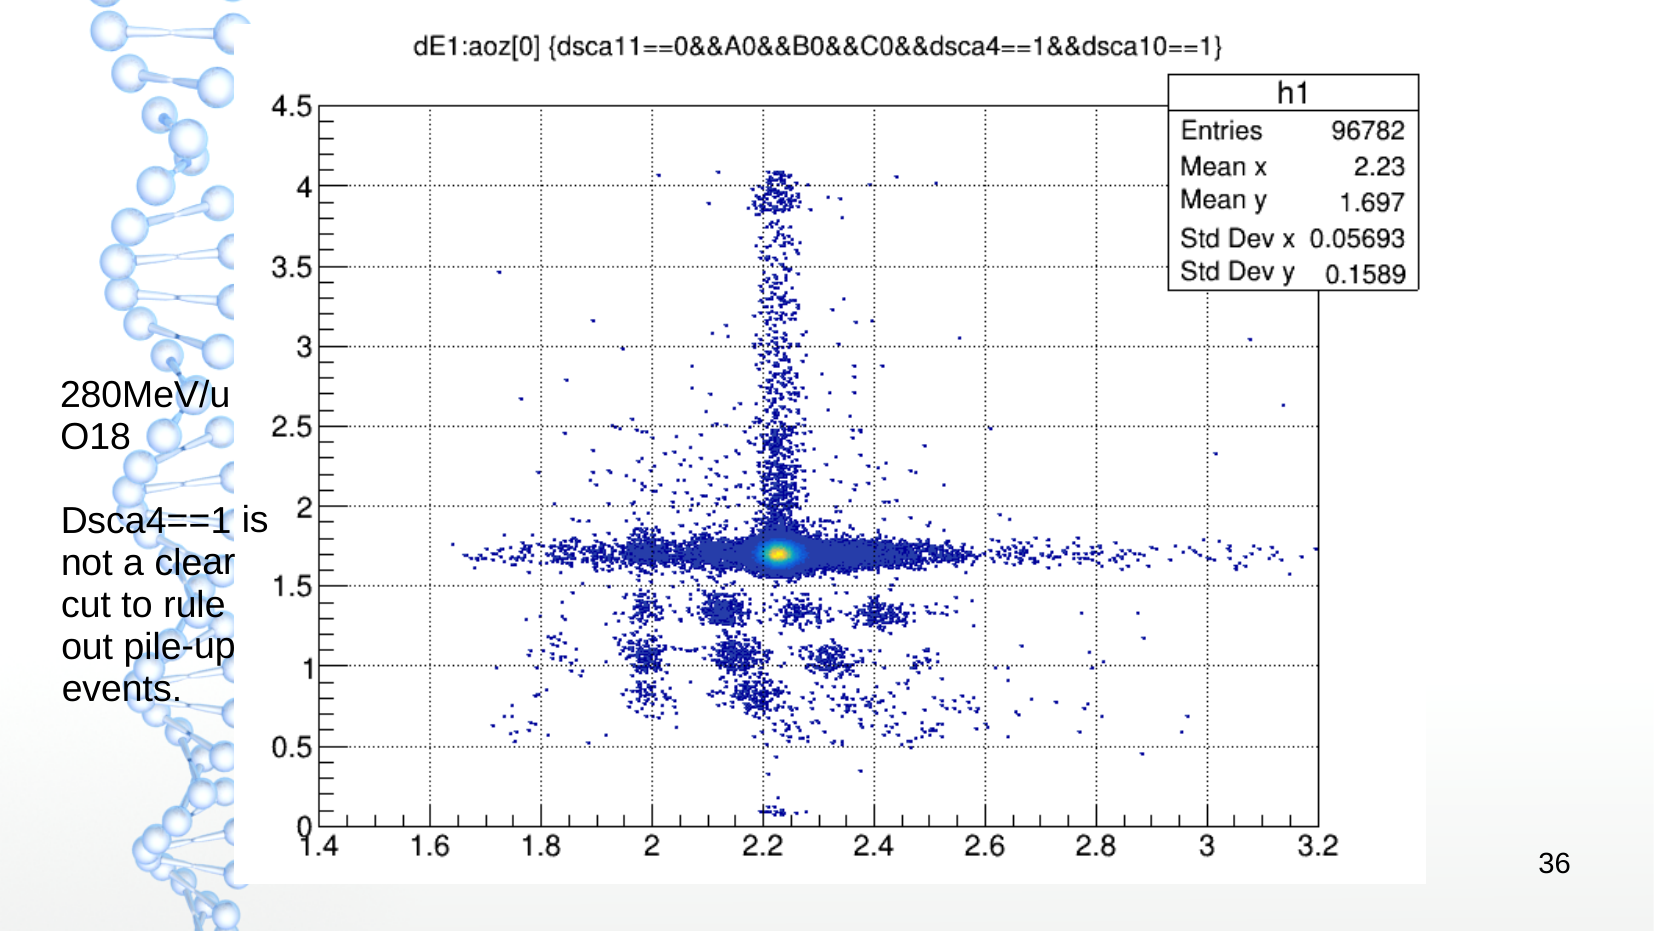

#
280MeV/u O18
Dsca4==1 is not a clear cut to rule out pile-up events.
36